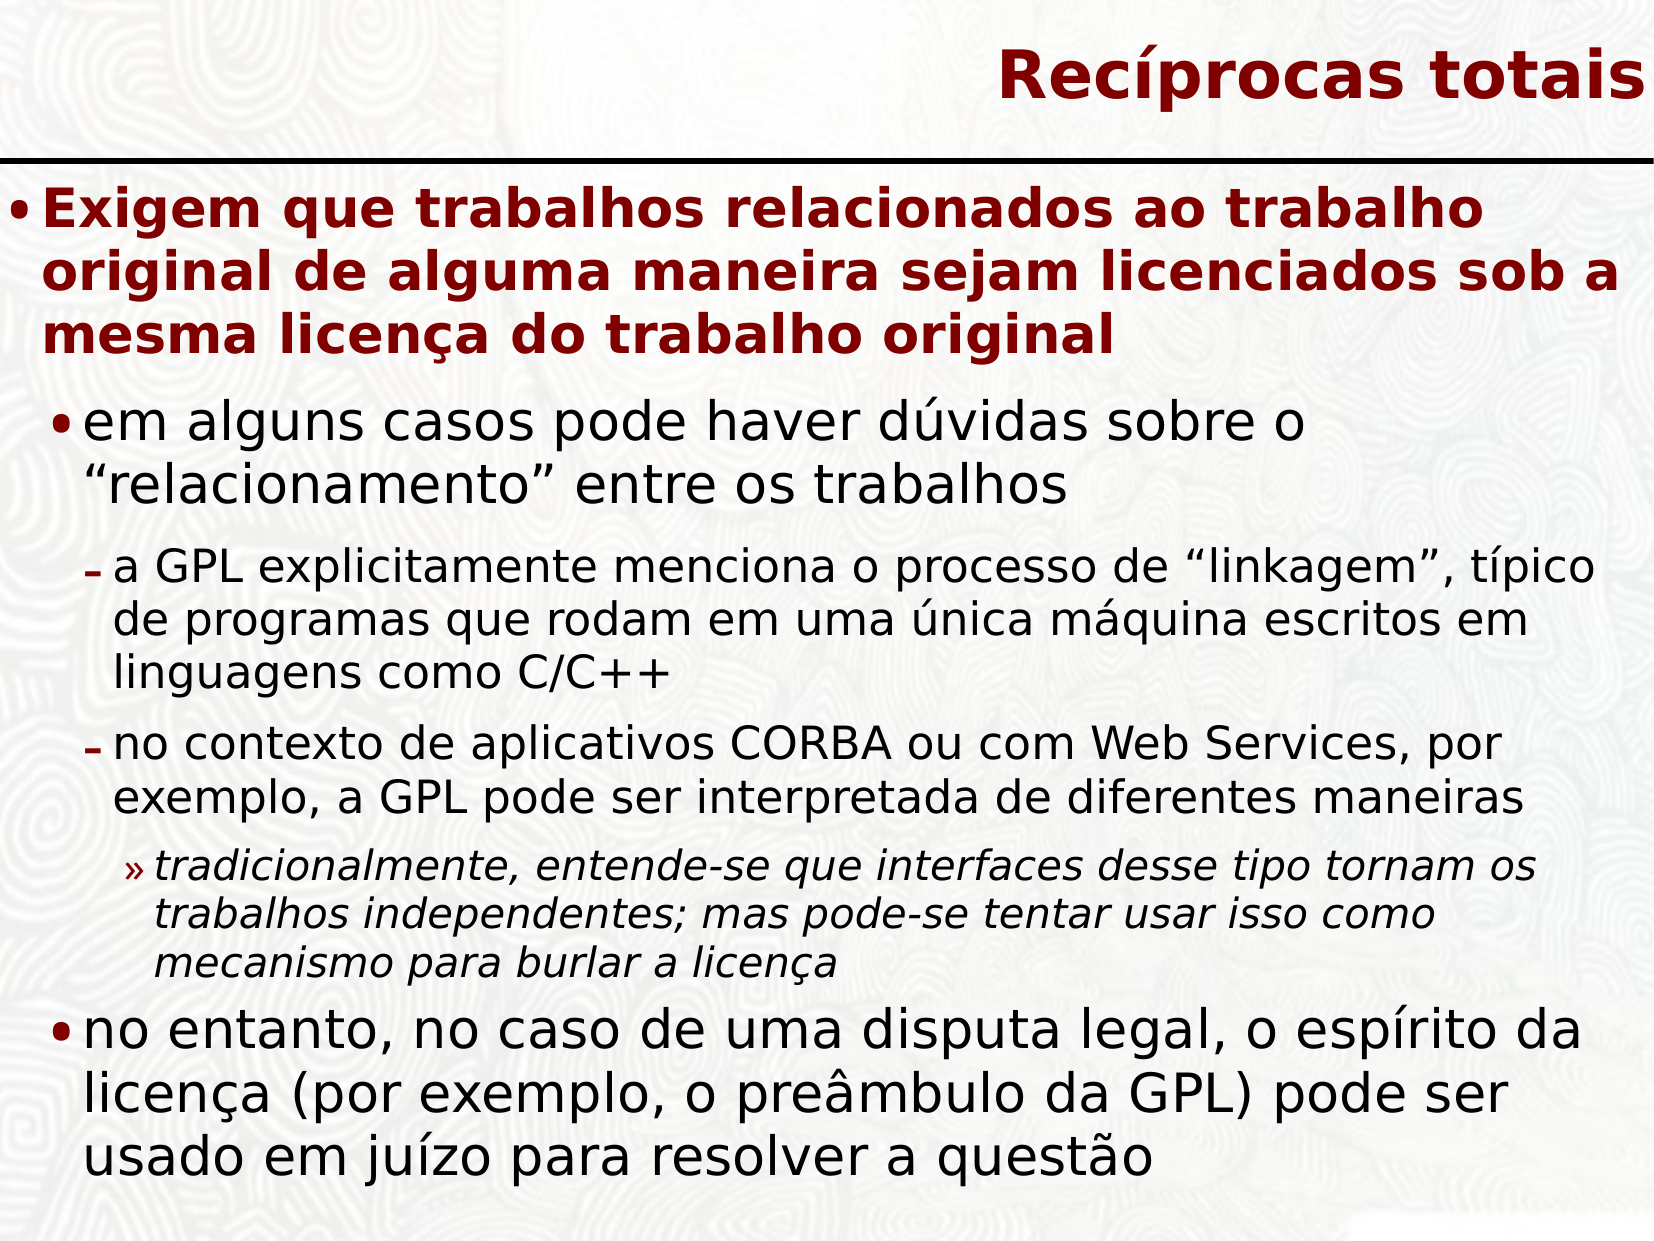

# Recíprocas totais
Exigem que trabalhos relacionados ao trabalho original de alguma maneira sejam licenciados sob a mesma licença do trabalho original
em alguns casos pode haver dúvidas sobre o “relacionamento” entre os trabalhos
a GPL explicitamente menciona o processo de “linkagem”, típico de programas que rodam em uma única máquina escritos em linguagens como C/C++
no contexto de aplicativos CORBA ou com Web Services, por exemplo, a GPL pode ser interpretada de diferentes maneiras
tradicionalmente, entende-se que interfaces desse tipo tornam os trabalhos independentes; mas pode-se tentar usar isso como mecanismo para burlar a licença
no entanto, no caso de uma disputa legal, o espírito da licença (por exemplo, o preâmbulo da GPL) pode ser usado em juízo para resolver a questão